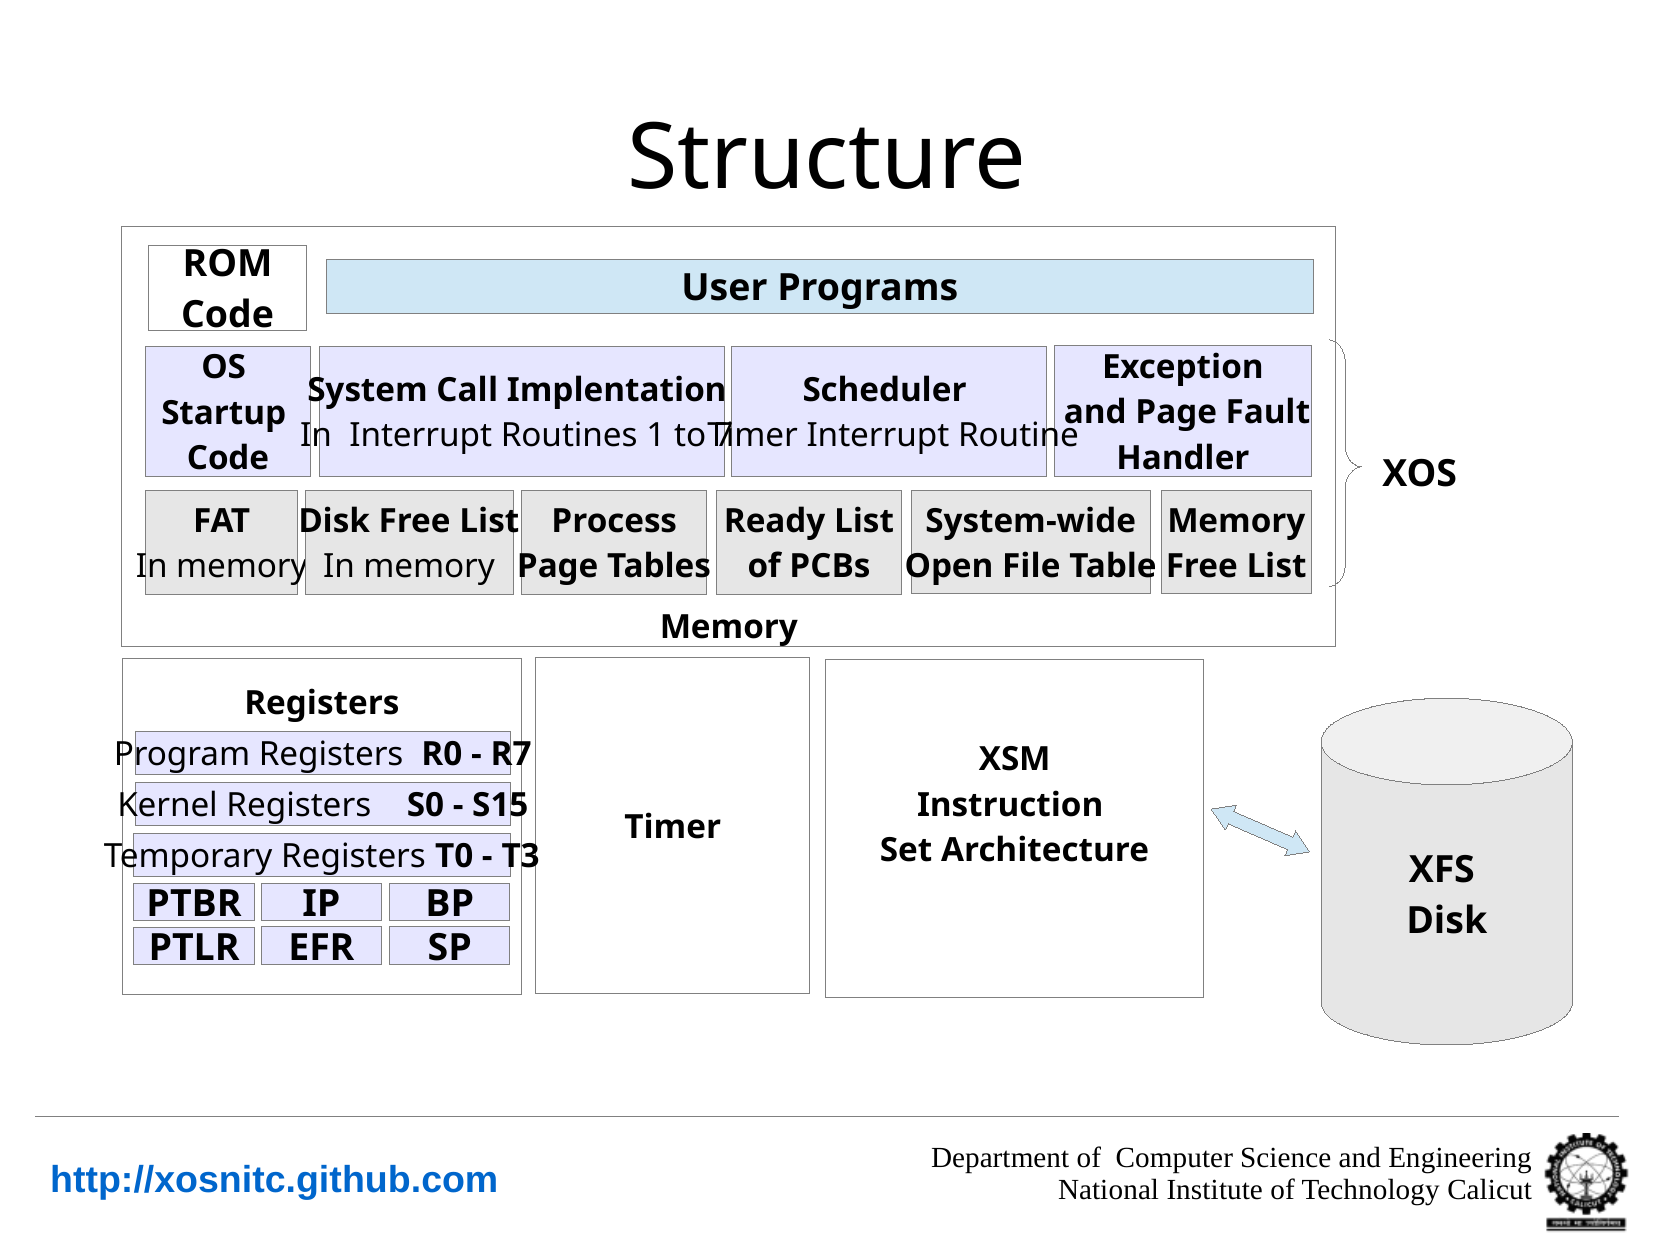

# Structure
Memory
ROM
Code
User Programs
Exception
 and Page Fault
Handler
Scheduler
 Timer Interrupt Routine
System Call Implentation
In Interrupt Routines 1 to 7
OS
Startup
Code
XOS
Memory
Free List
System-wide
Open File Table
Ready List
of PCBs
Process
Page Tables
FAT
In memory
Disk Free List
In memory
Timer
Registers
Registers
XSM
Instruction
Set Architecture
XFS
Disk
Program Registers R0 - R7
Kernel Registers S0 - S15
Temporary Registers T0 - T3
BP
IP
PTBR
SP
EFR
PTLR